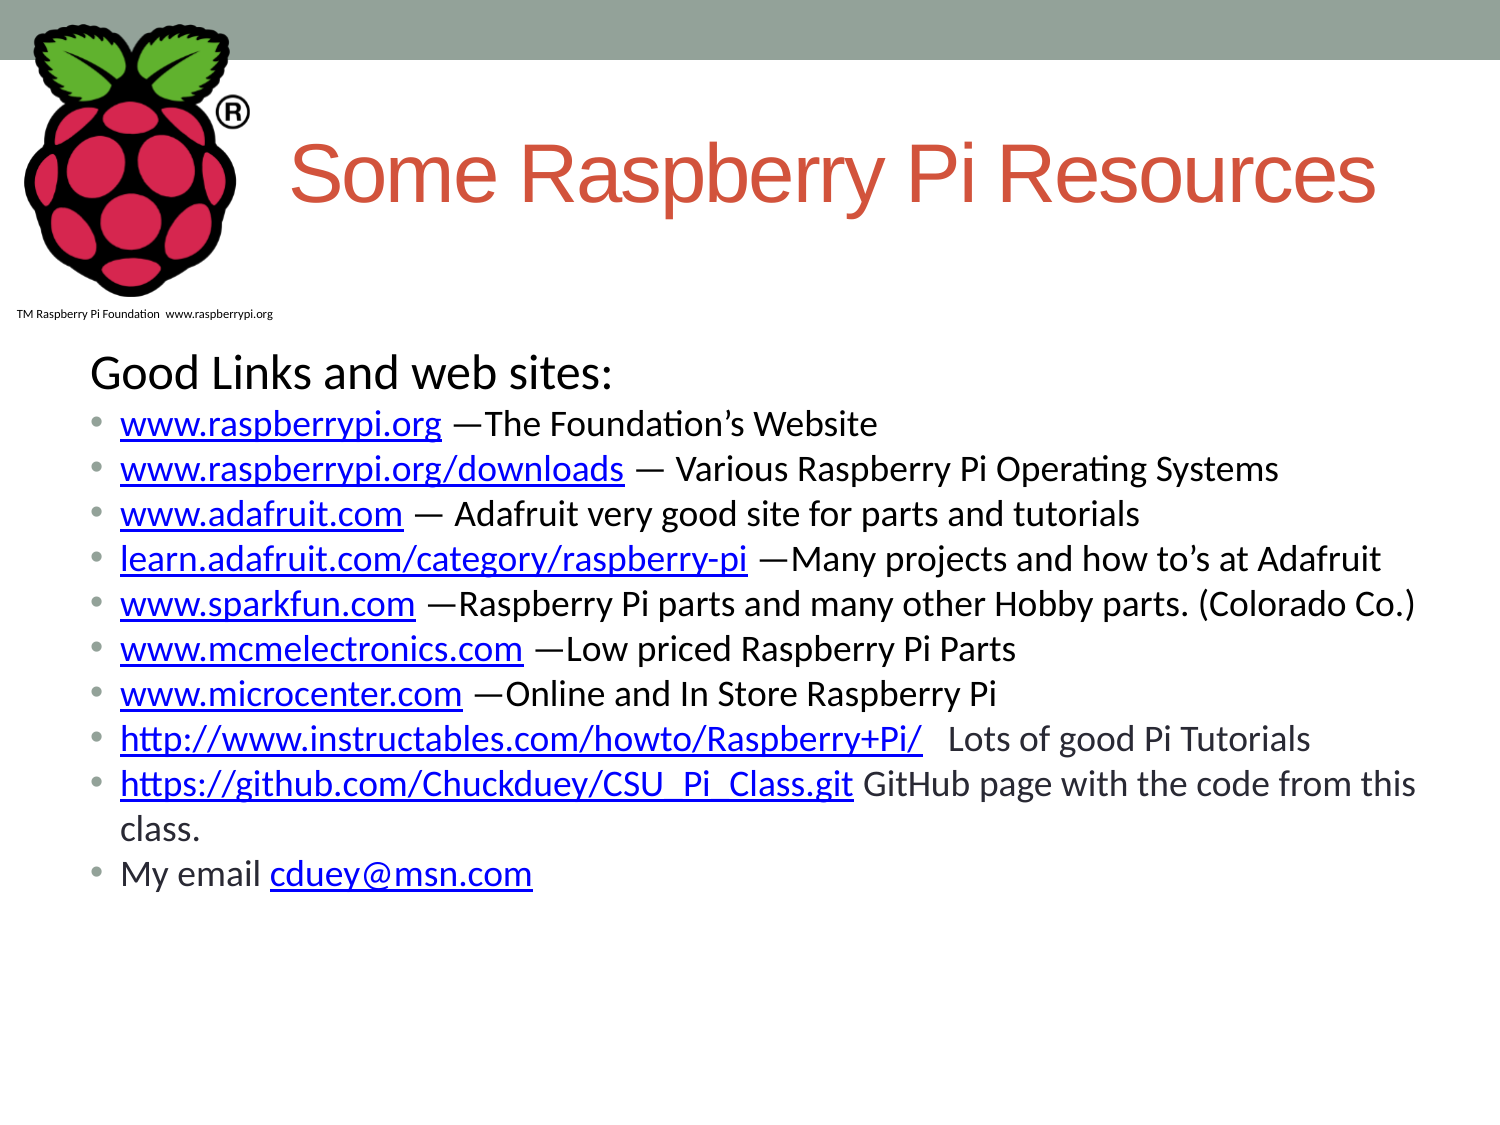

# Some Raspberry Pi Resources
TM Raspberry Pi Foundation www.raspberrypi.org
Good Links and web sites:
www.raspberrypi.org —The Foundation’s Website
www.raspberrypi.org/downloads — Various Raspberry Pi Operating Systems
www.adafruit.com — Adafruit very good site for parts and tutorials
learn.adafruit.com/category/raspberry-pi —Many projects and how to’s at Adafruit
www.sparkfun.com —Raspberry Pi parts and many other Hobby parts. (Colorado Co.)
www.mcmelectronics.com —Low priced Raspberry Pi Parts
www.microcenter.com —Online and In Store Raspberry Pi
http://www.instructables.com/howto/Raspberry+Pi/ Lots of good Pi Tutorials
https://github.com/Chuckduey/CSU_Pi_Class.git GitHub page with the code from this class.
My email cduey@msn.com